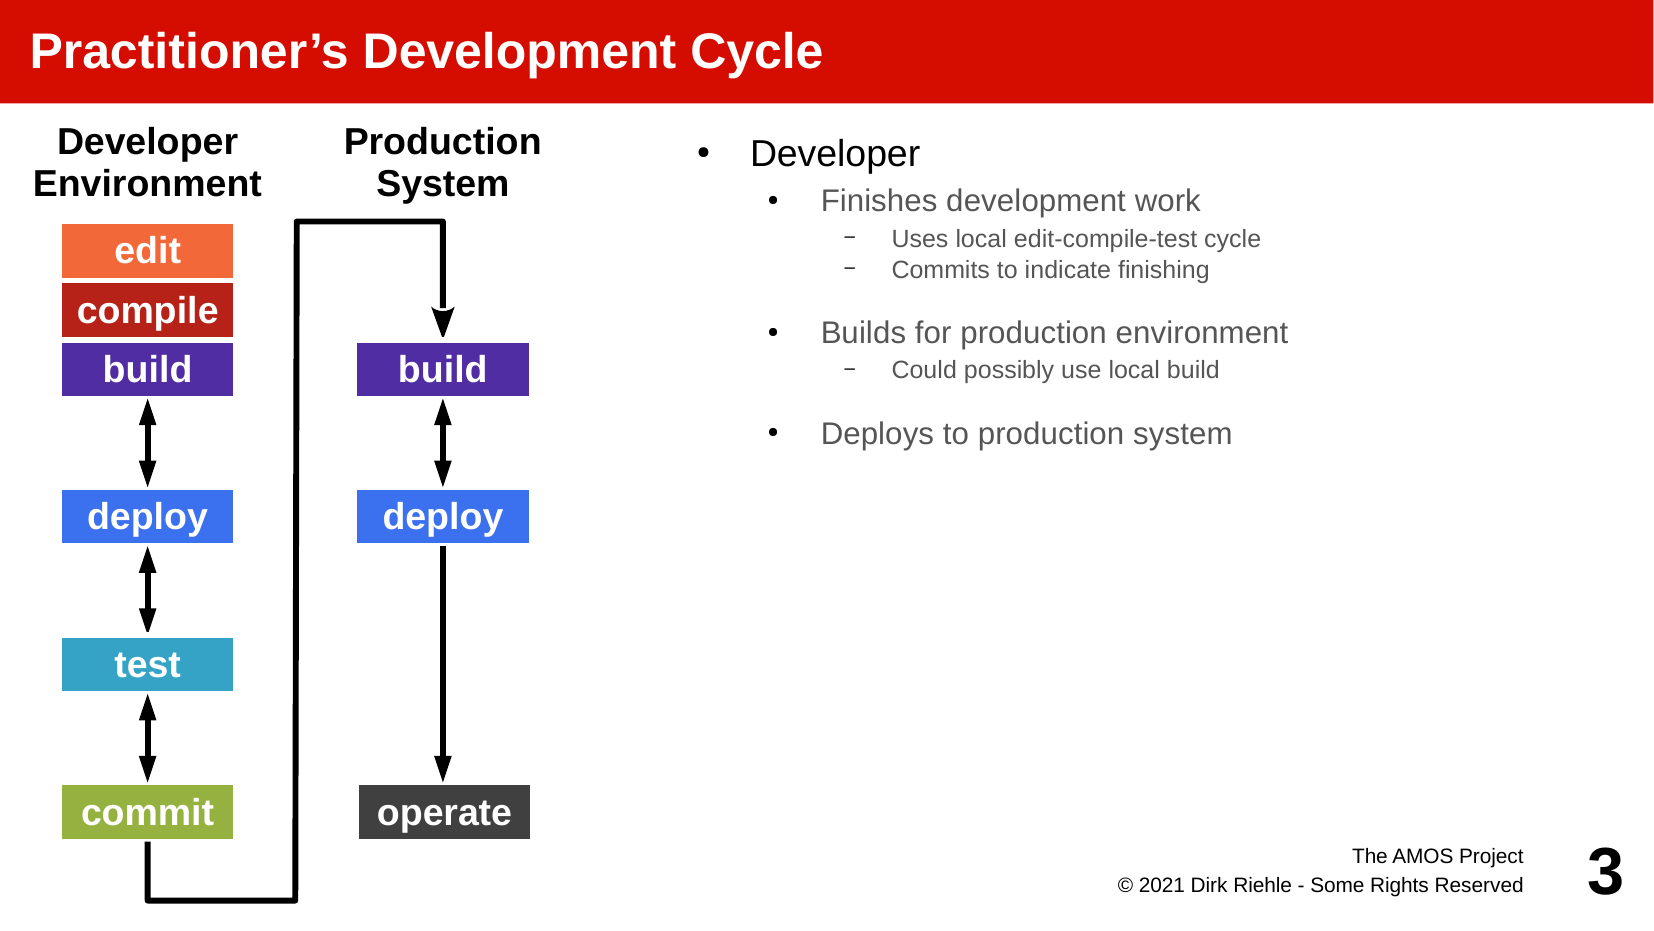

# Practitioner’s Development Cycle
Developer
Environment
Production
System
edit
compile
build
build
deploy
deploy
test
commit
operate
Developer
Finishes development work
Uses local edit-compile-test cycle
Commits to indicate finishing
Builds for production environment
Could possibly use local build
Deploys to production system
The AMOS Project
3
© 2021 Dirk Riehle - Some Rights Reserved